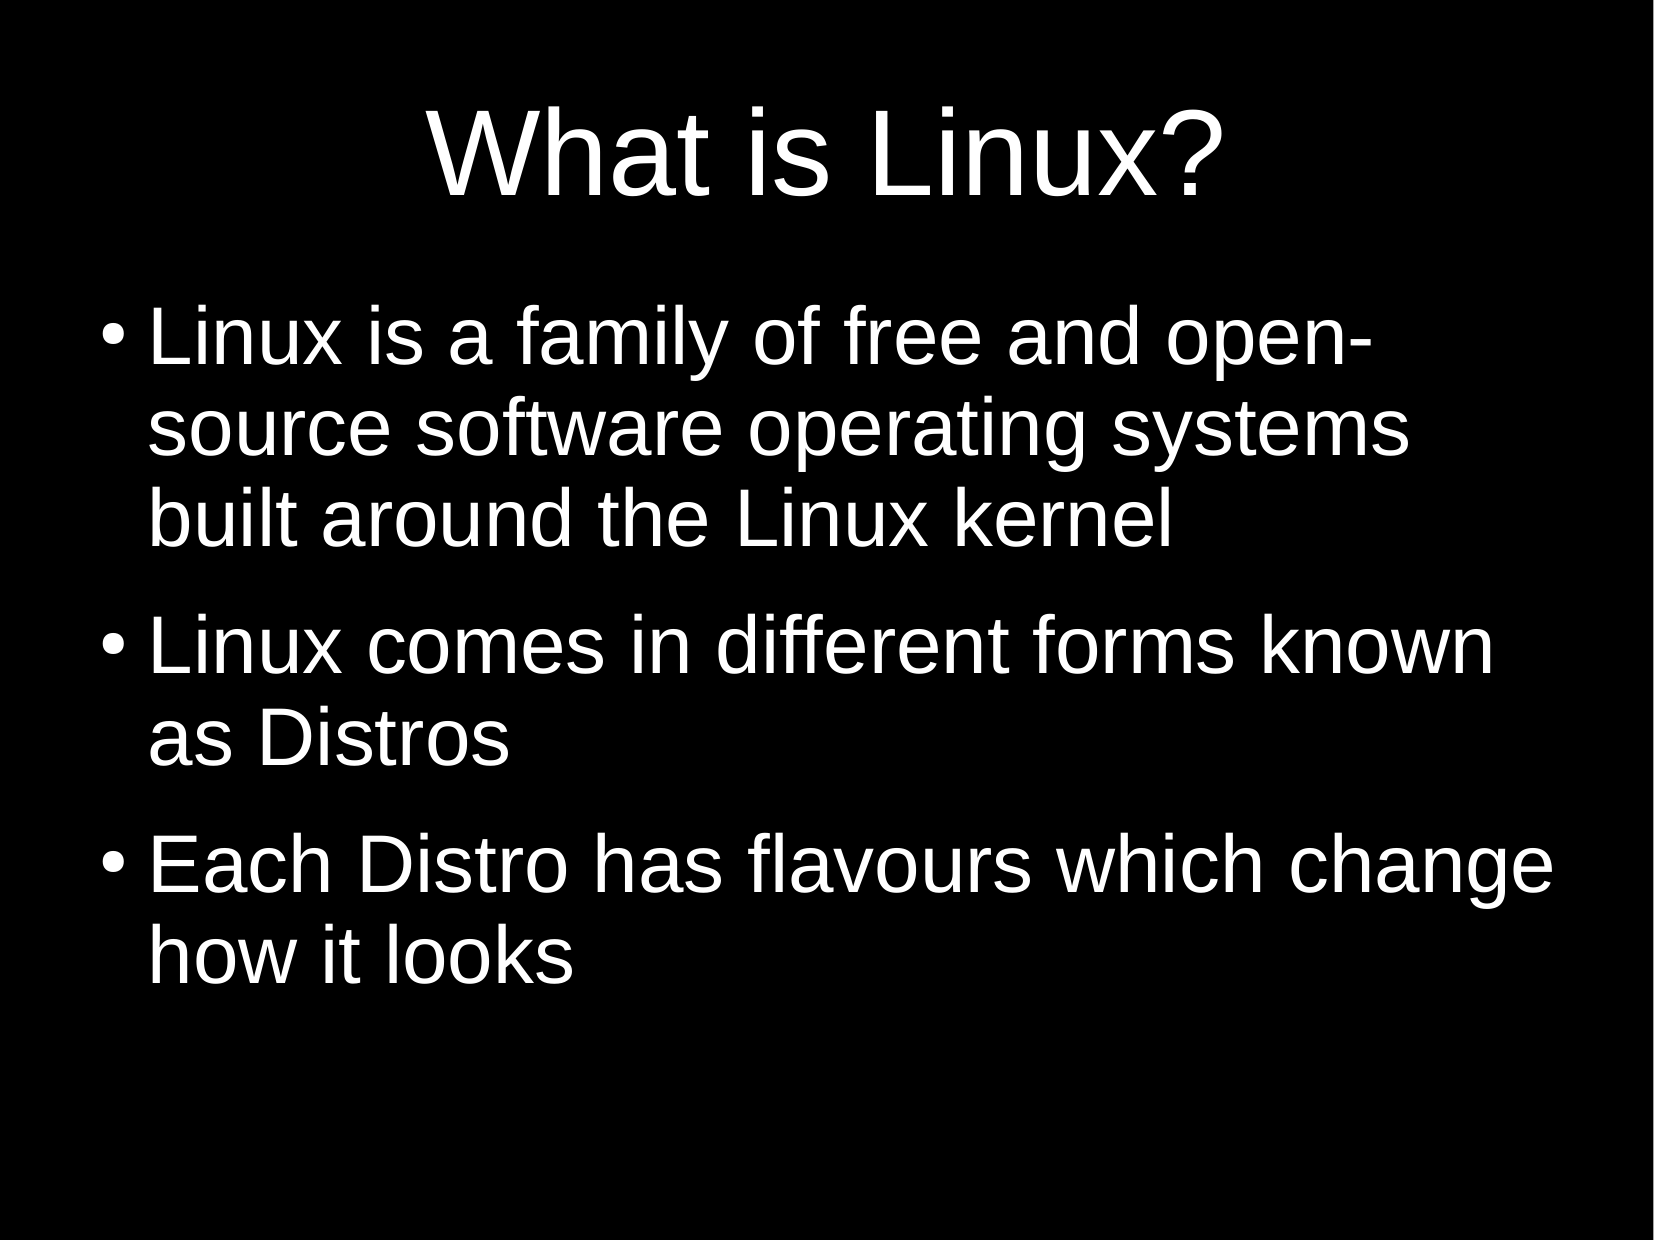

# What is Linux?
Linux is a family of free and open-source software operating systems built around the Linux kernel
Linux comes in different forms known as Distros
Each Distro has flavours which change how it looks